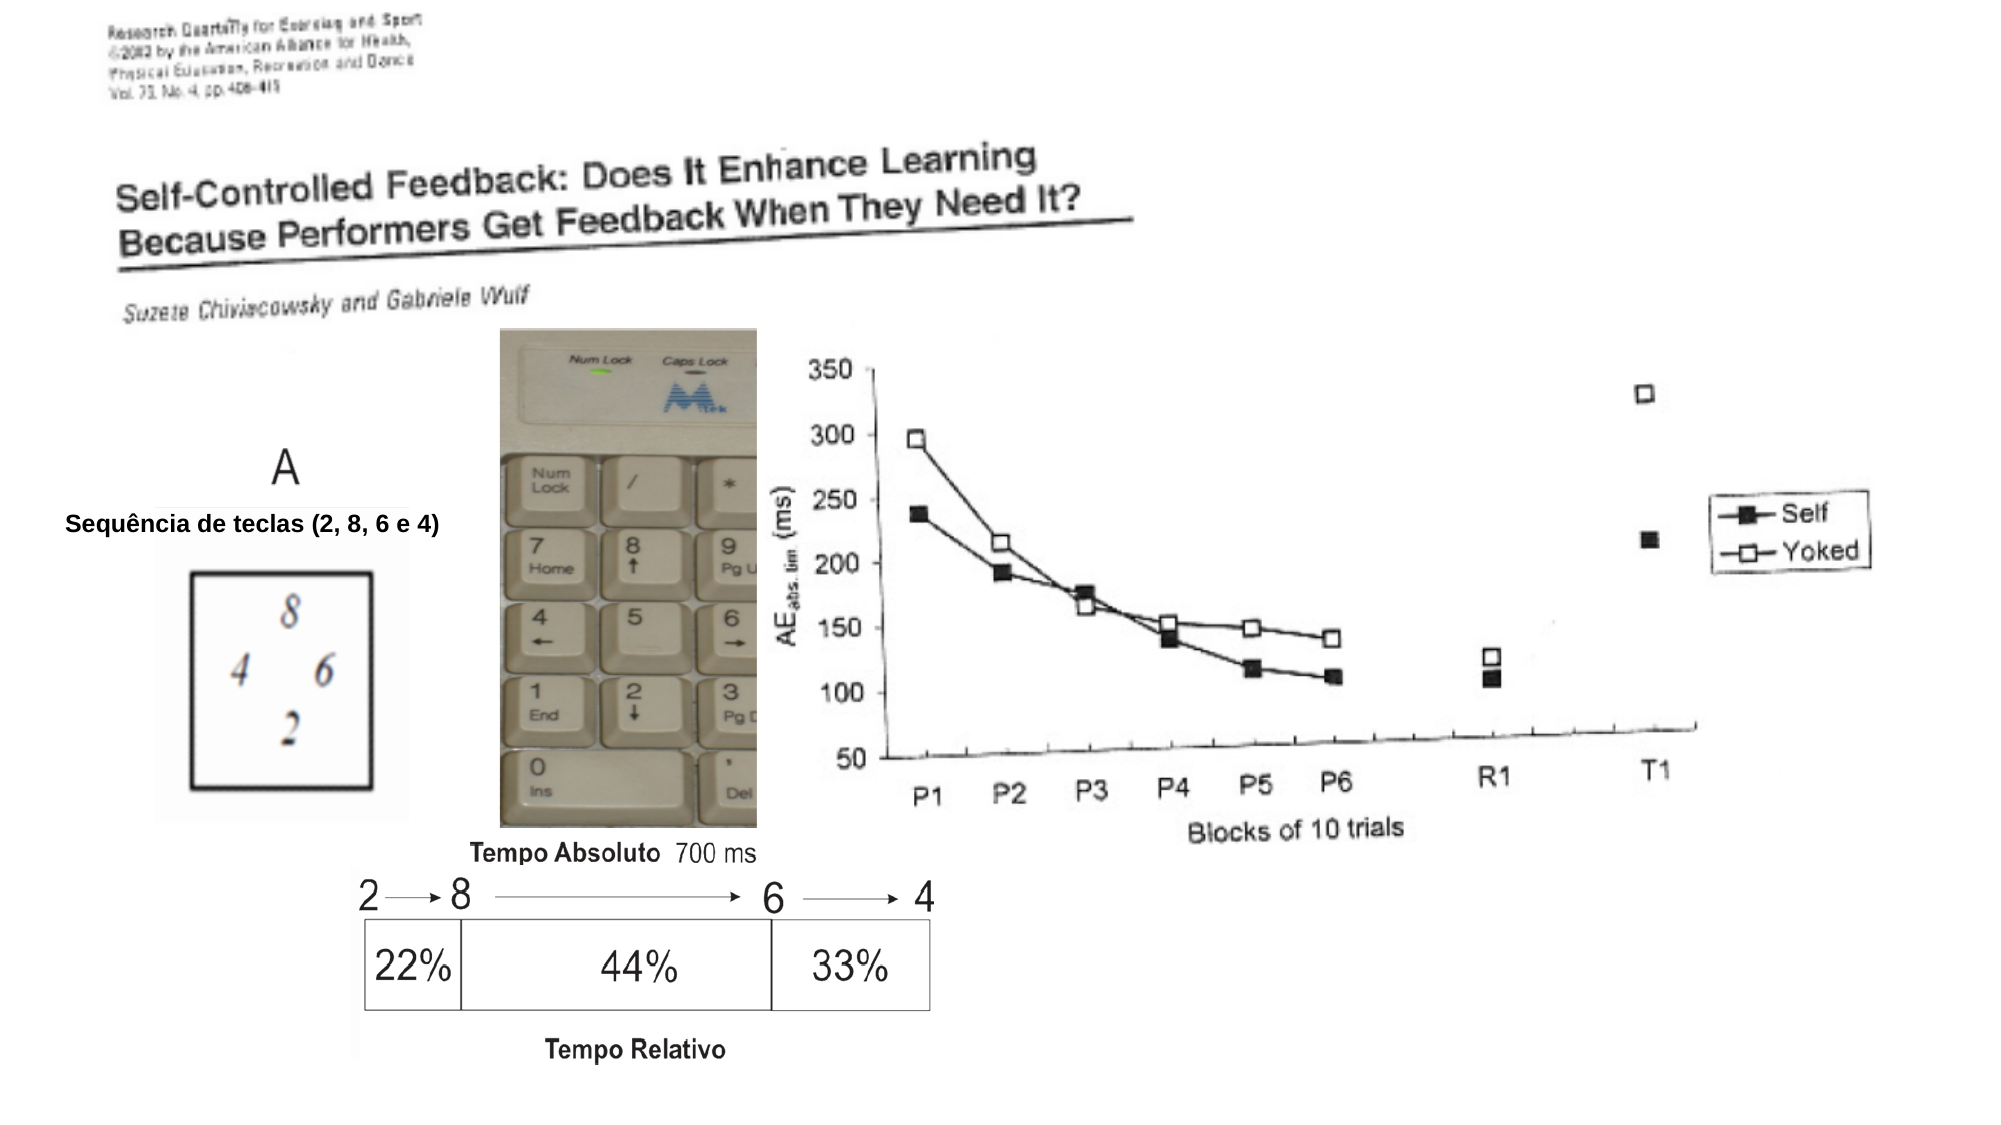

Sequência de teclas (2, 8, 6 e 4)